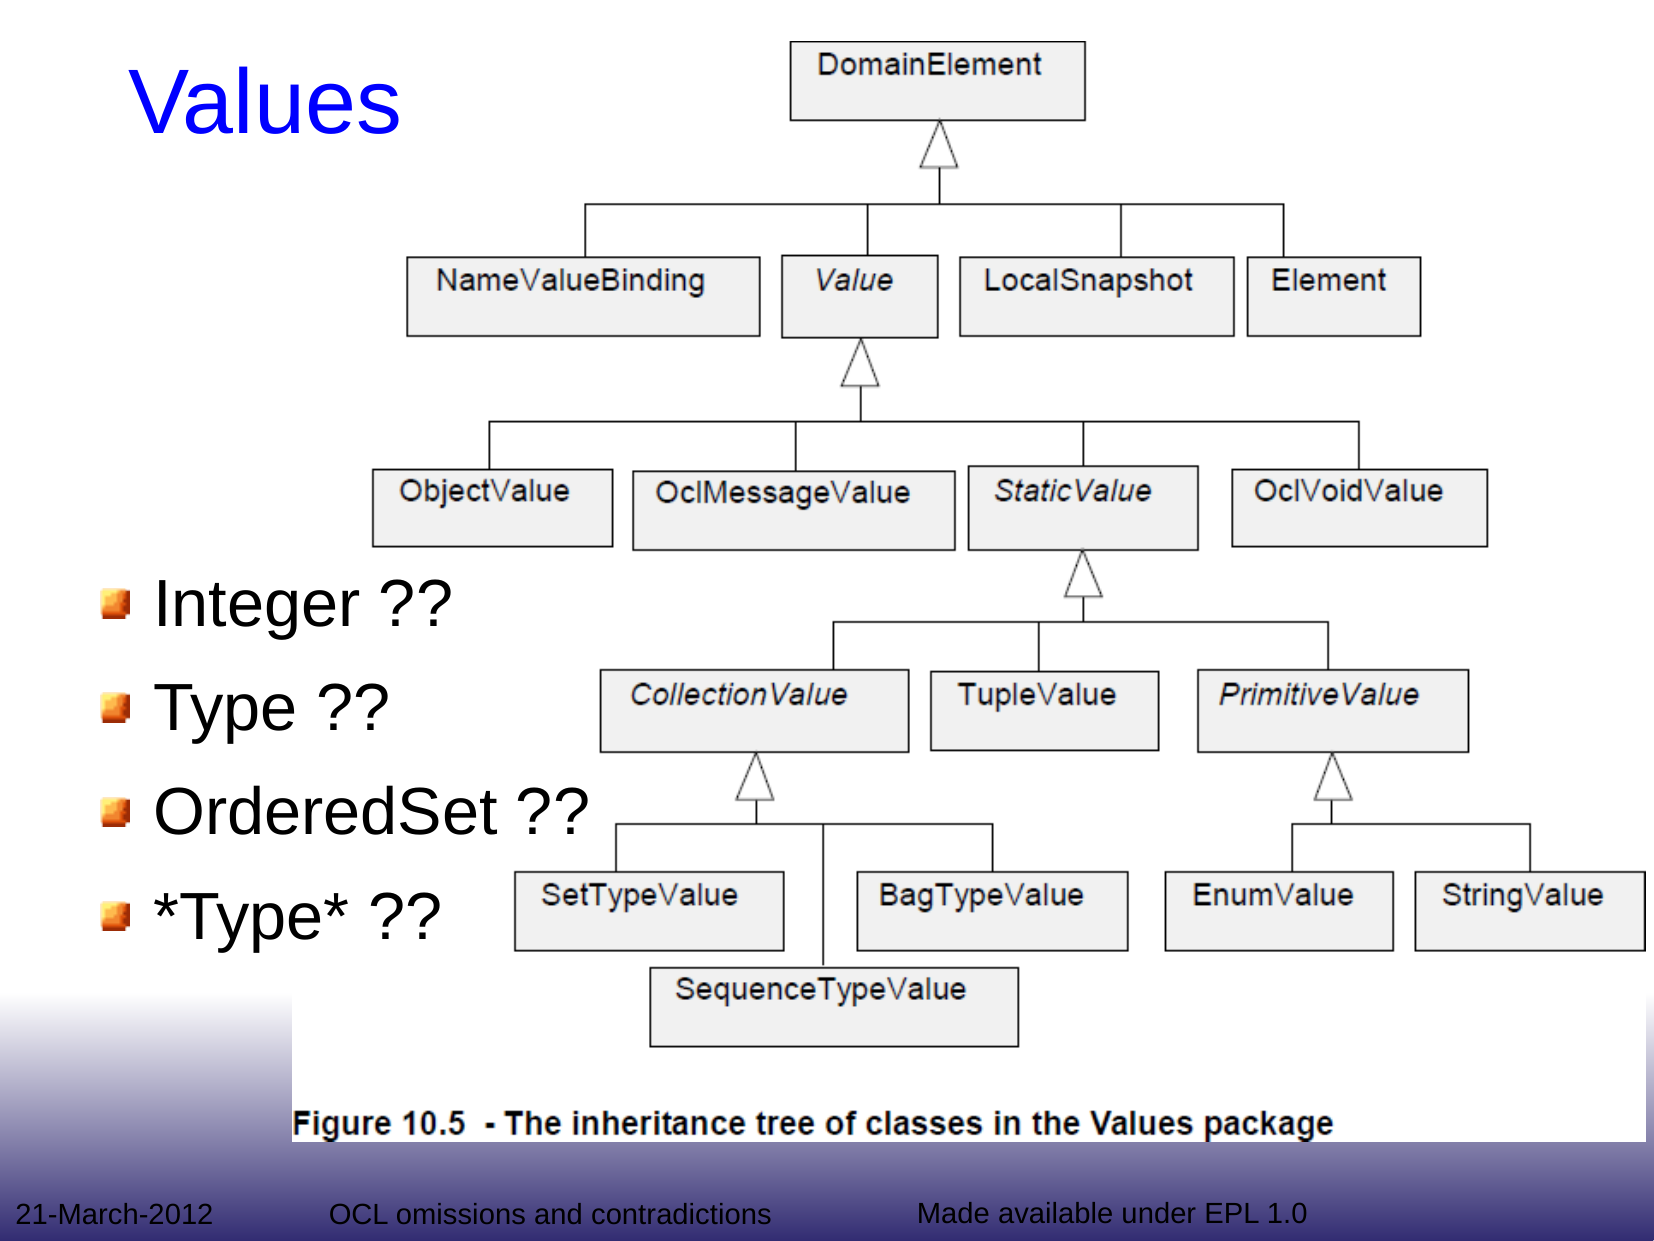

# Values
Integer ??
Type ??
OrderedSet ??
*Type* ??
21-March-2012
OCL omissions and contradictions